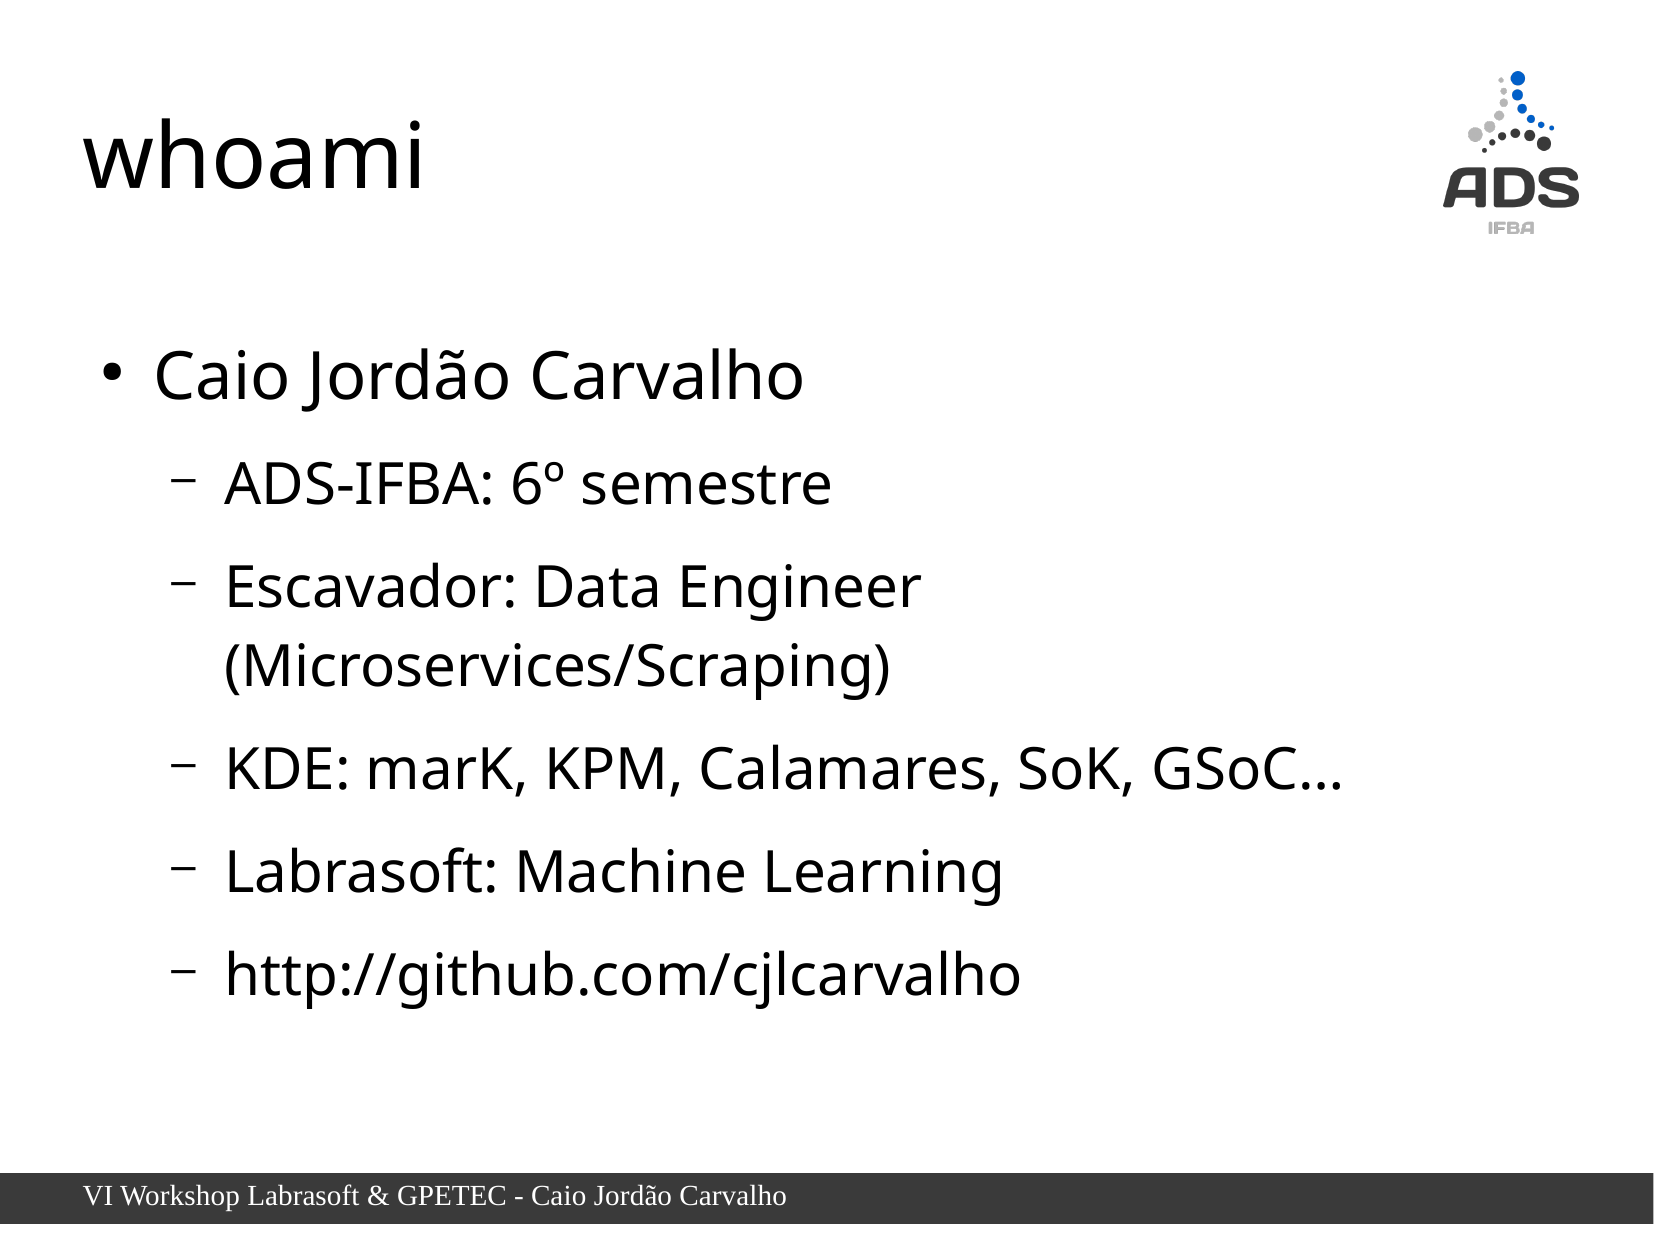

# whoami
Caio Jordão Carvalho
ADS-IFBA: 6º semestre
Escavador: Data Engineer (Microservices/Scraping)
KDE: marK, KPM, Calamares, SoK, GSoC…
Labrasoft: Machine Learning
http://github.com/cjlcarvalho